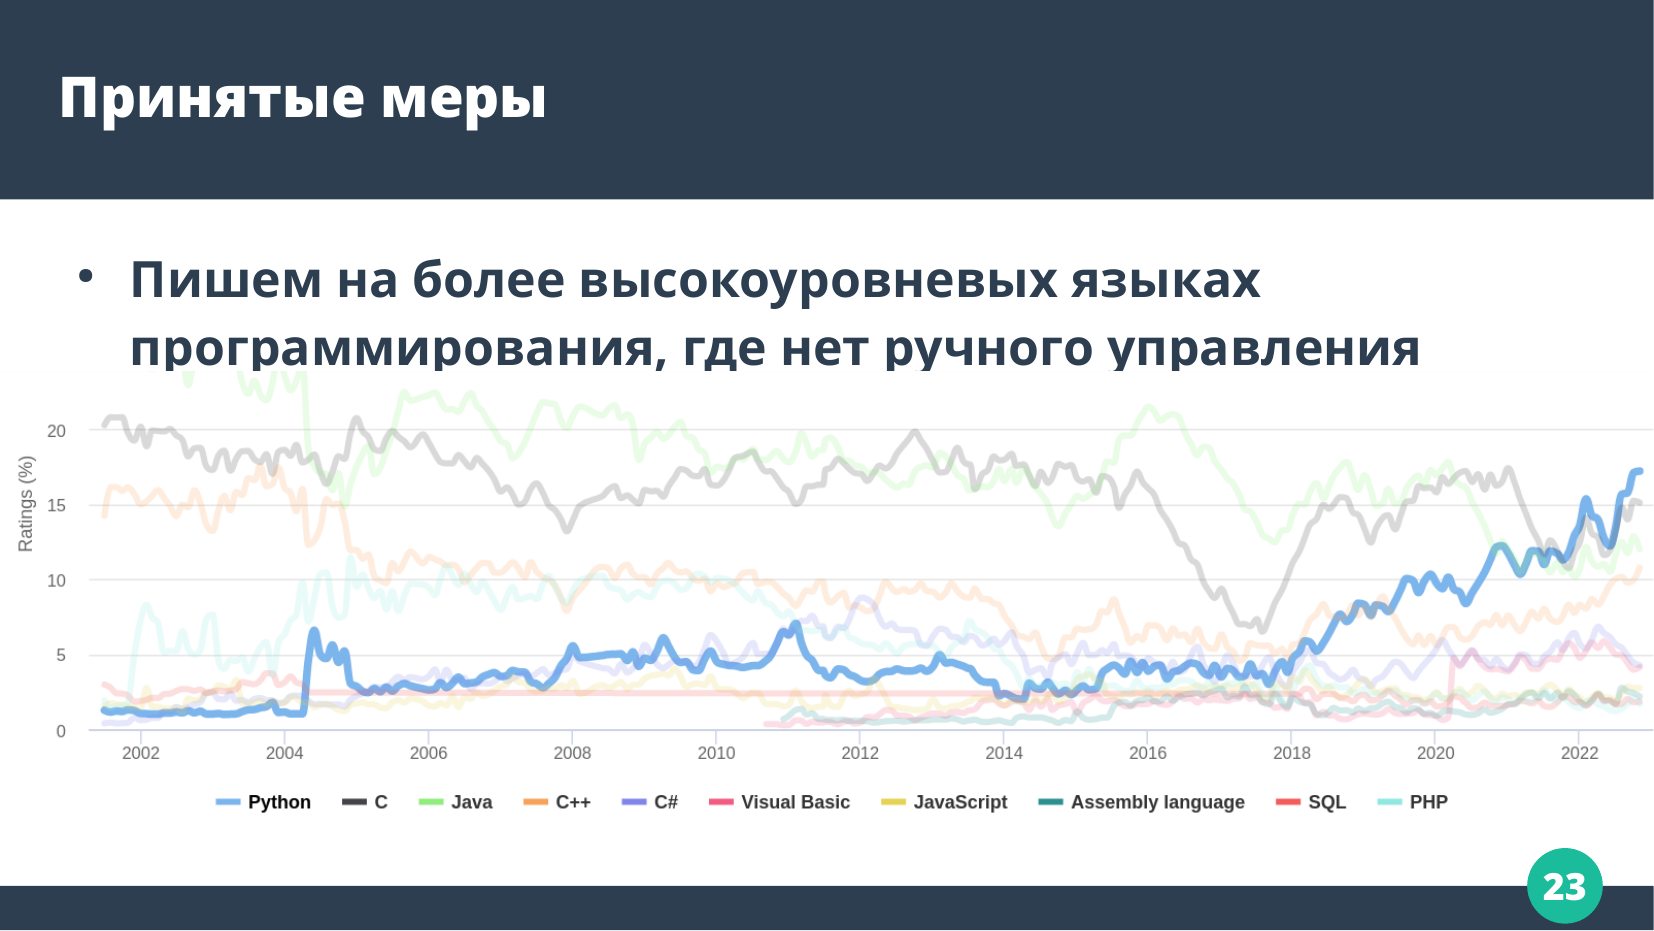

# Принятые меры
Пишем на более высокоуровневых языках программирования, где нет ручного управления памятью